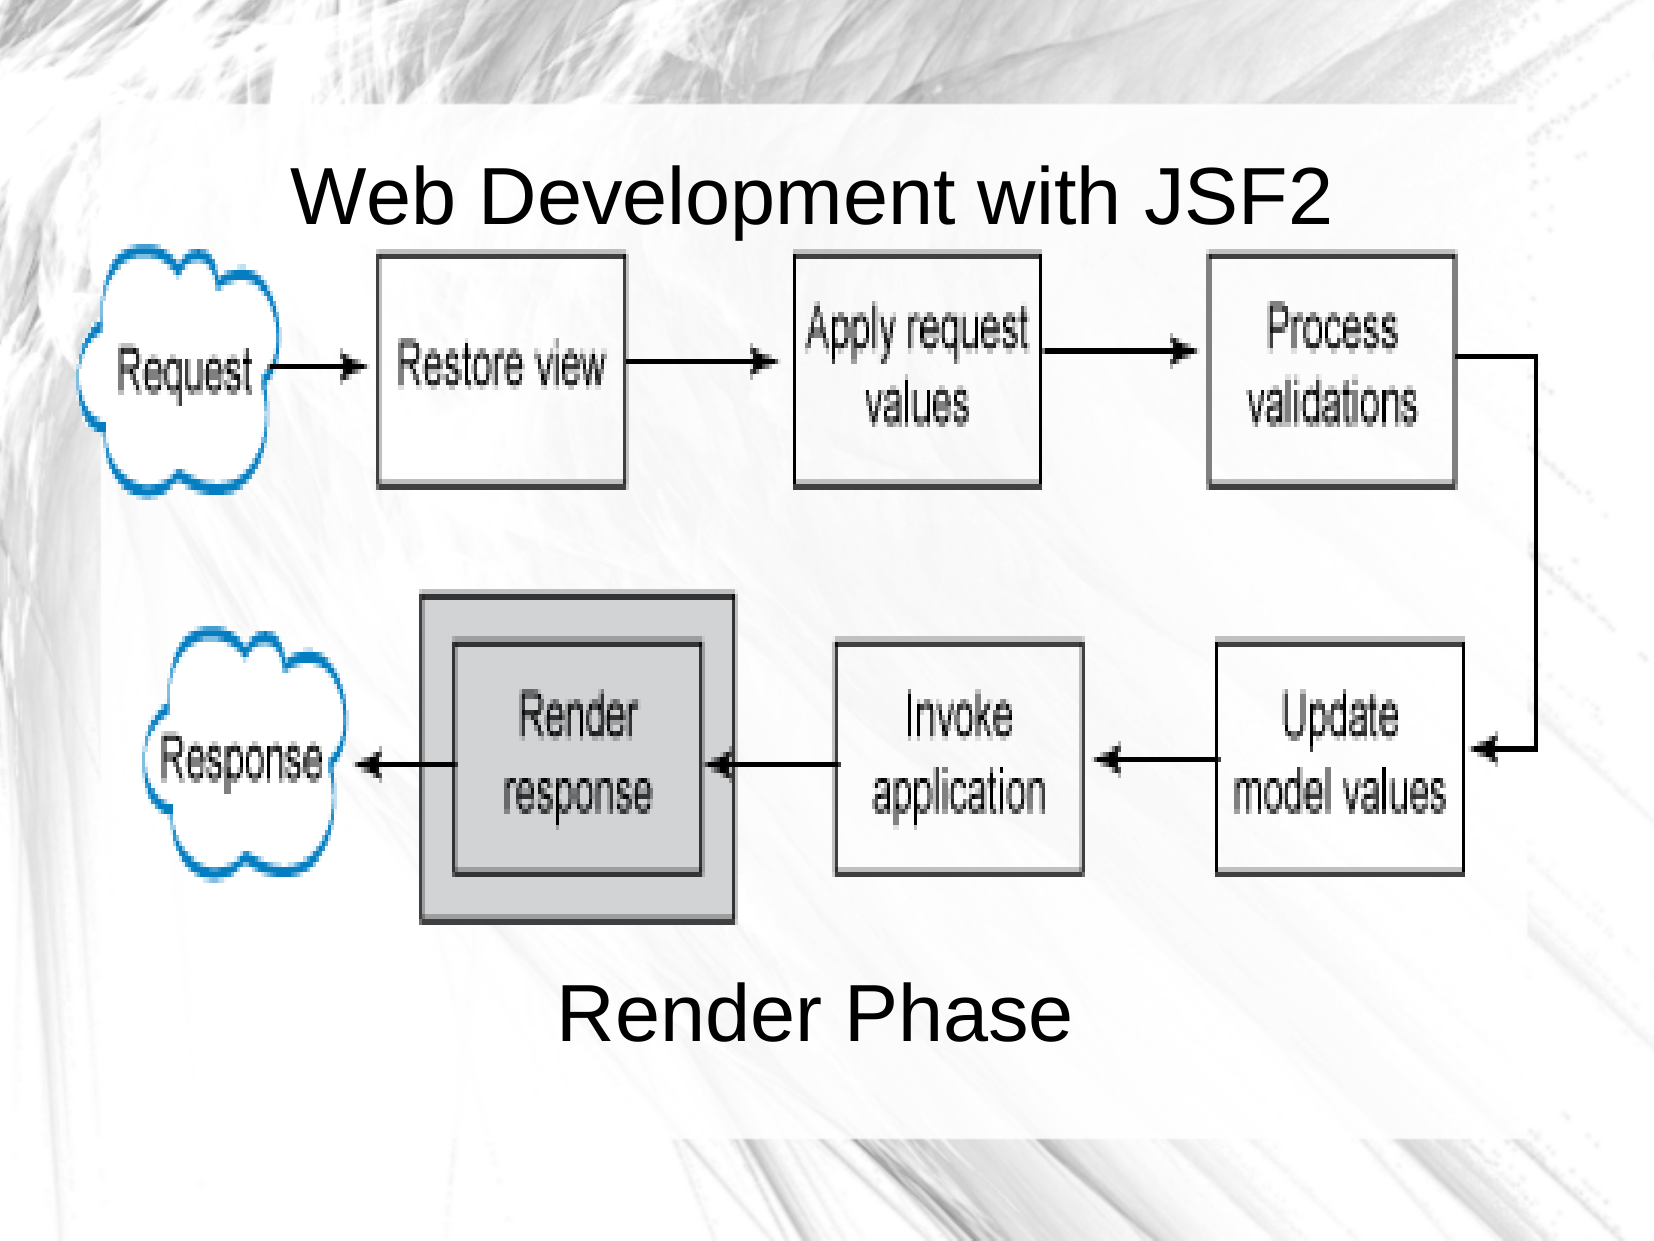

# Web Development with JSF2
Render Phase